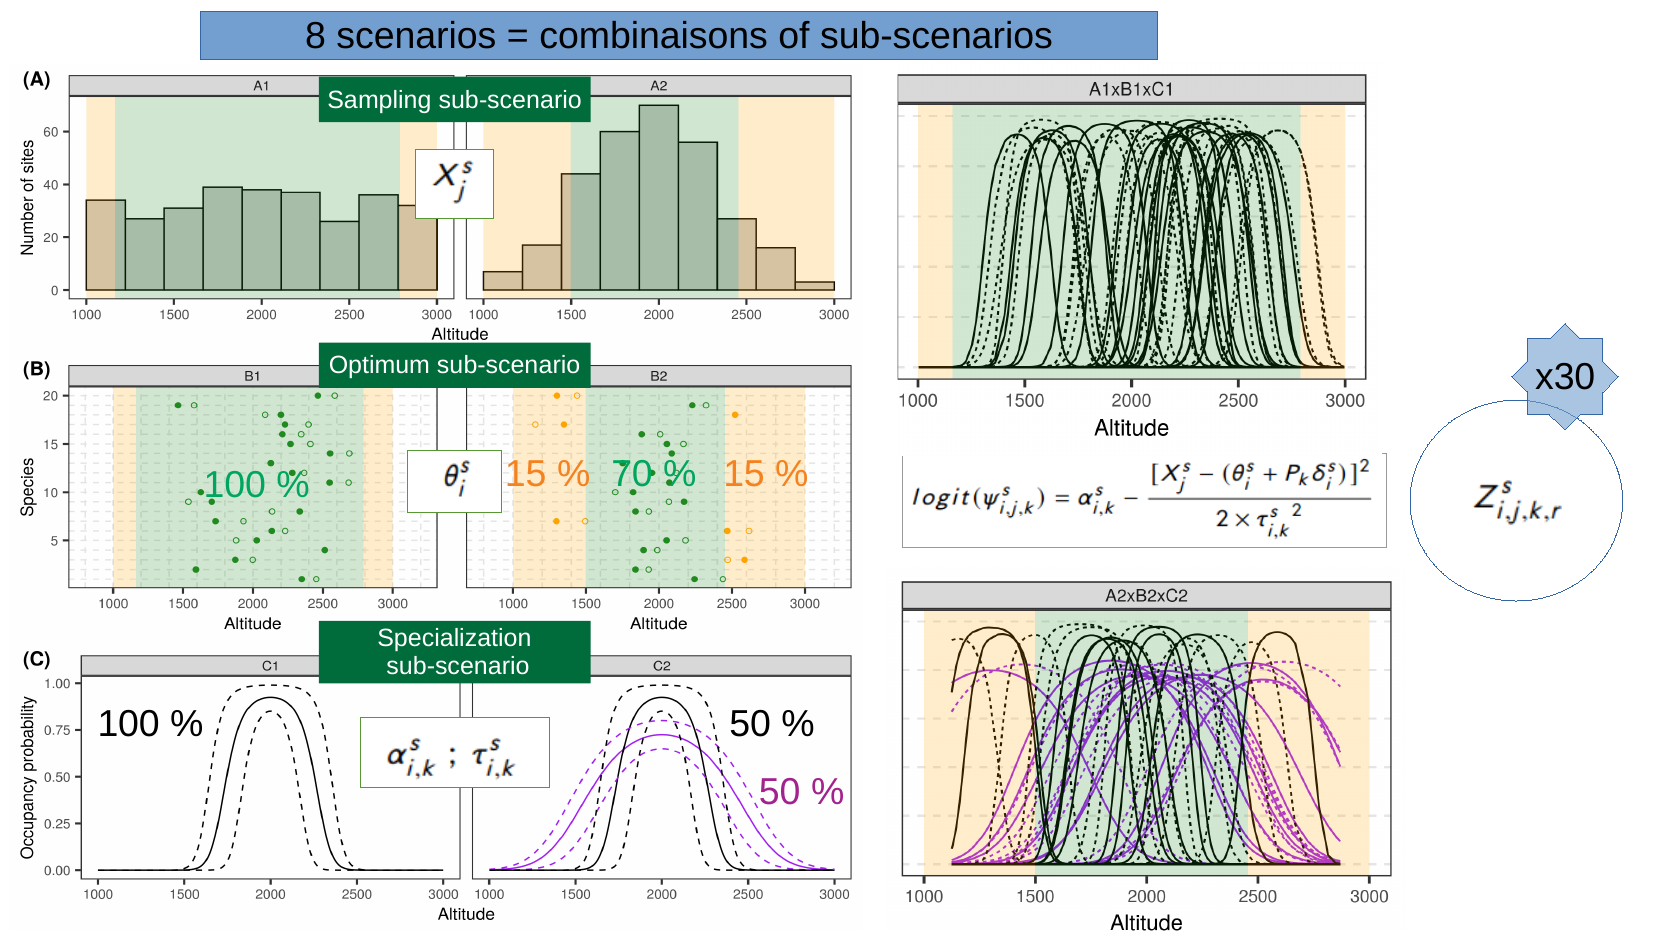

8 scenarios = combinaisons of sub-scenarios
Sampling sub-scenario
x30
Optimum sub-scenario
15 %
70 %
15 %
100 %
Specialization
 sub-scenario
100 %
50 %
50 %